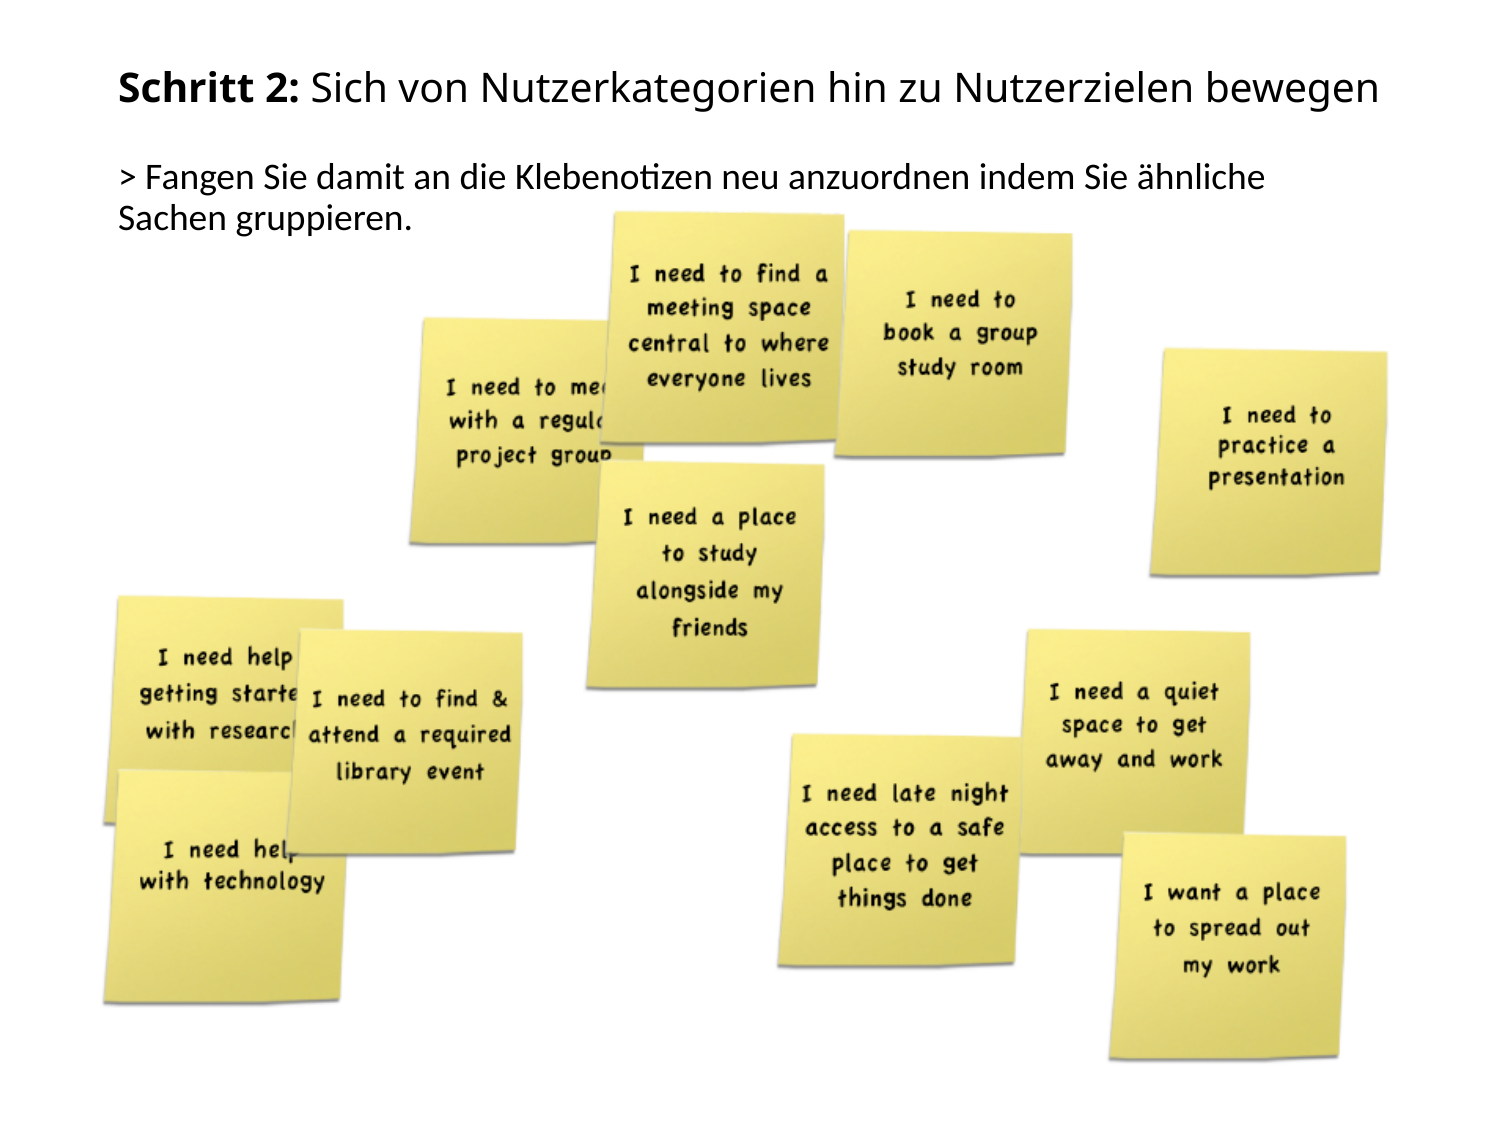

# Schritt 2: Sich von Nutzerkategorien hin zu Nutzerzielen bewegen
> Fangen Sie damit an die Klebenotizen neu anzuordnen indem Sie ähnliche Sachen gruppieren.